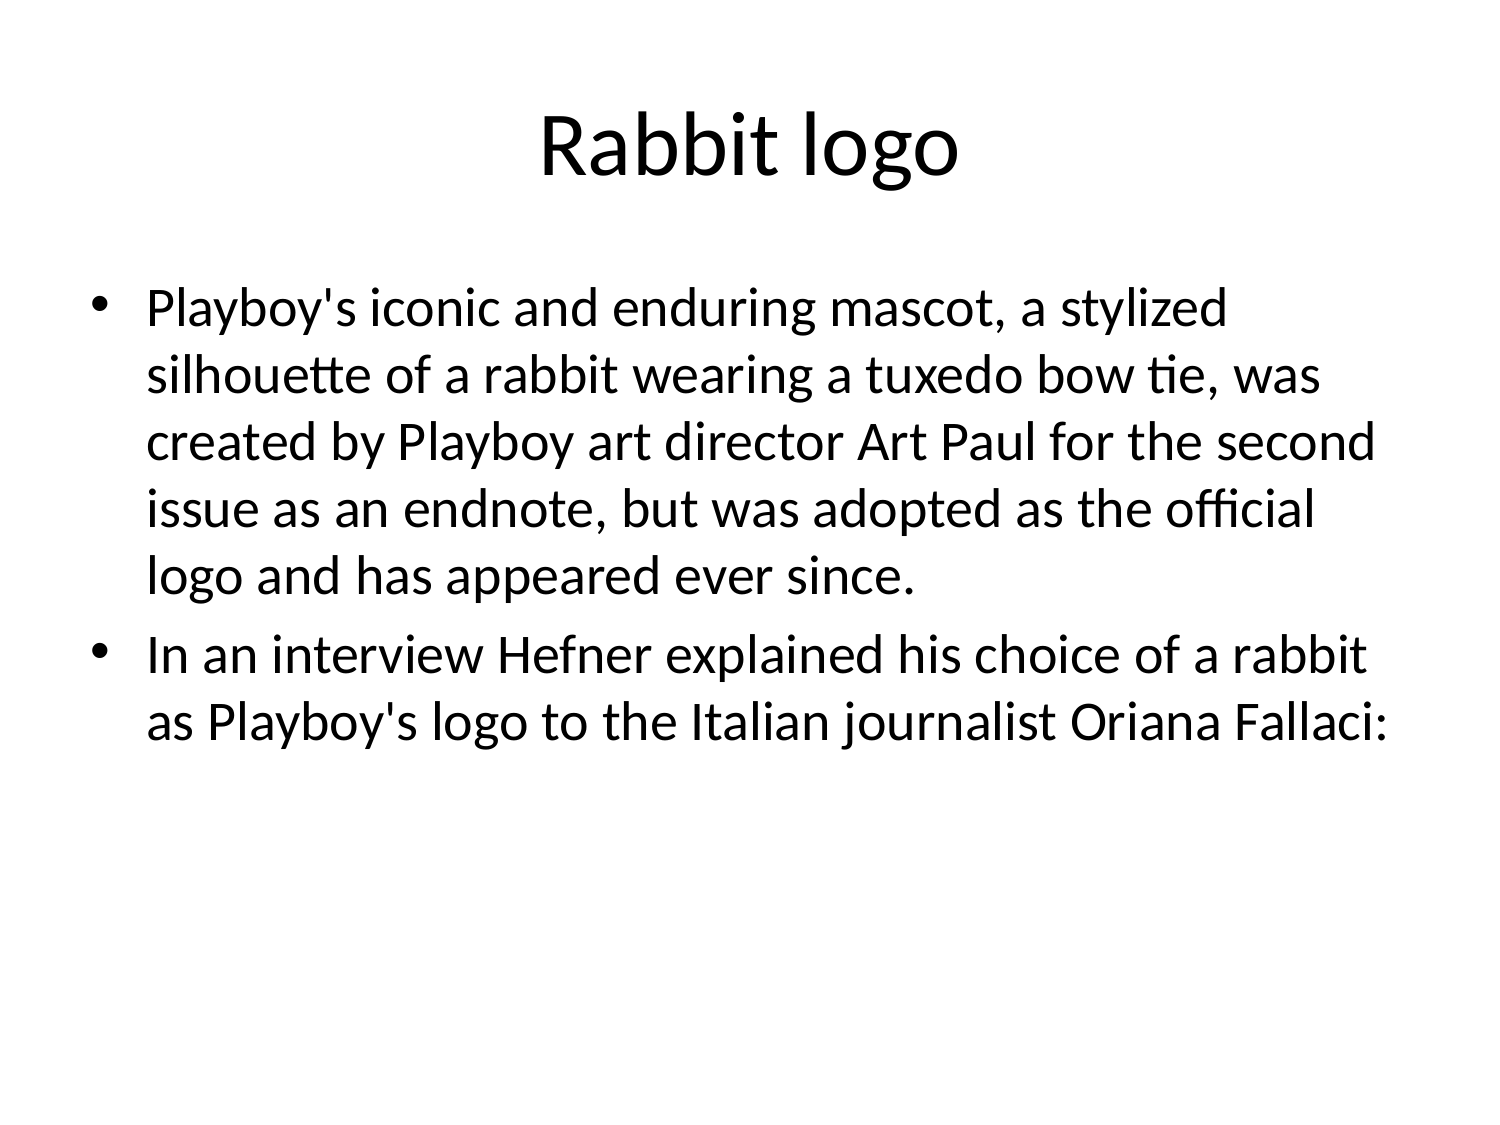

# Rabbit logo
Playboy's iconic and enduring mascot, a stylized silhouette of a rabbit wearing a tuxedo bow tie, was created by Playboy art director Art Paul for the second issue as an endnote, but was adopted as the official logo and has appeared ever since.
In an interview Hefner explained his choice of a rabbit as Playboy's logo to the Italian journalist Oriana Fallaci: